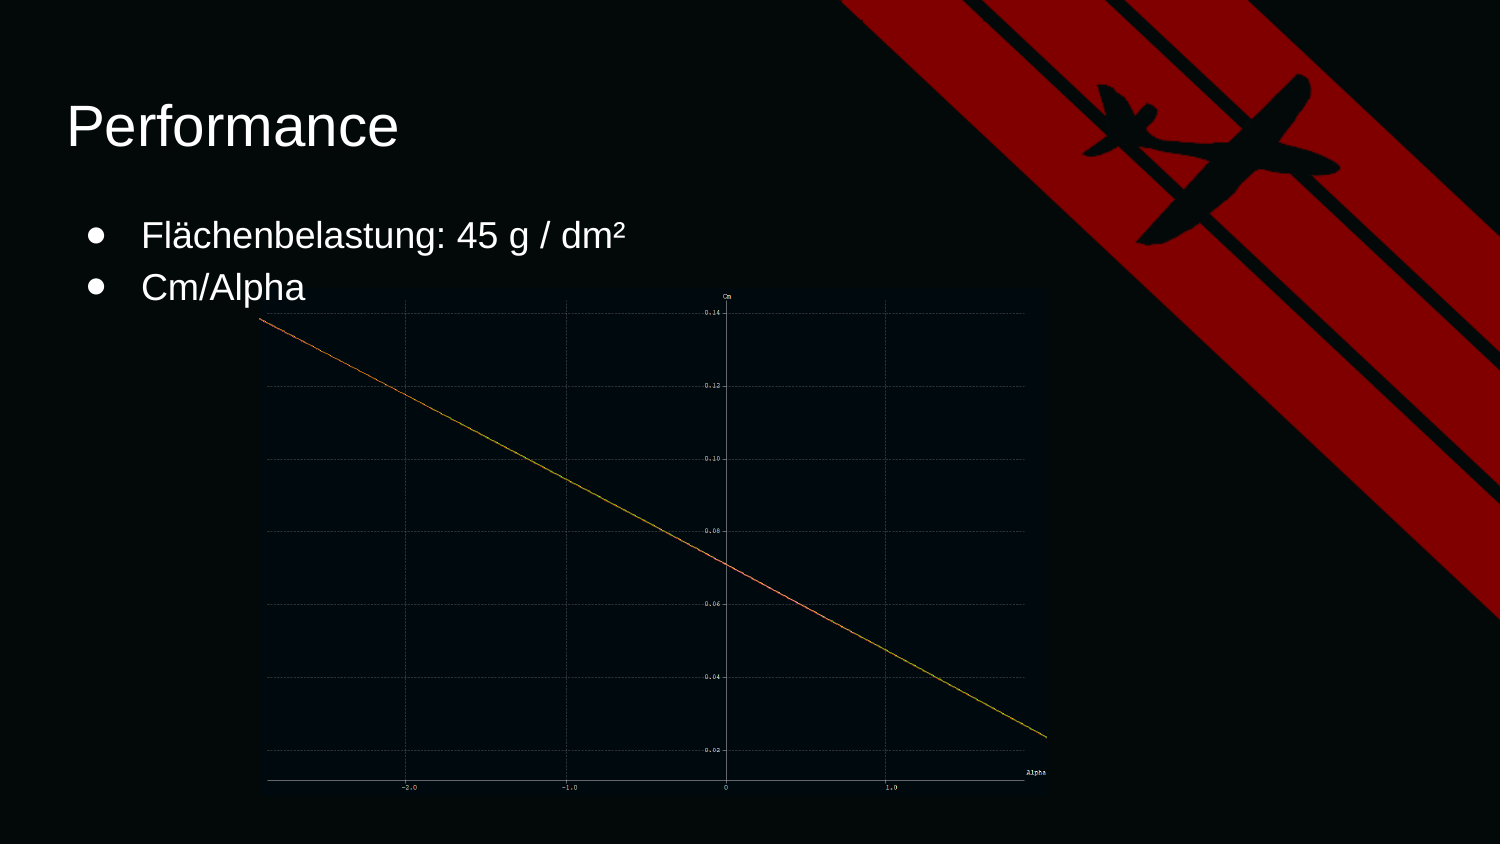

# Performance
Flächenbelastung: 45 g / dm²
Cm/Alpha